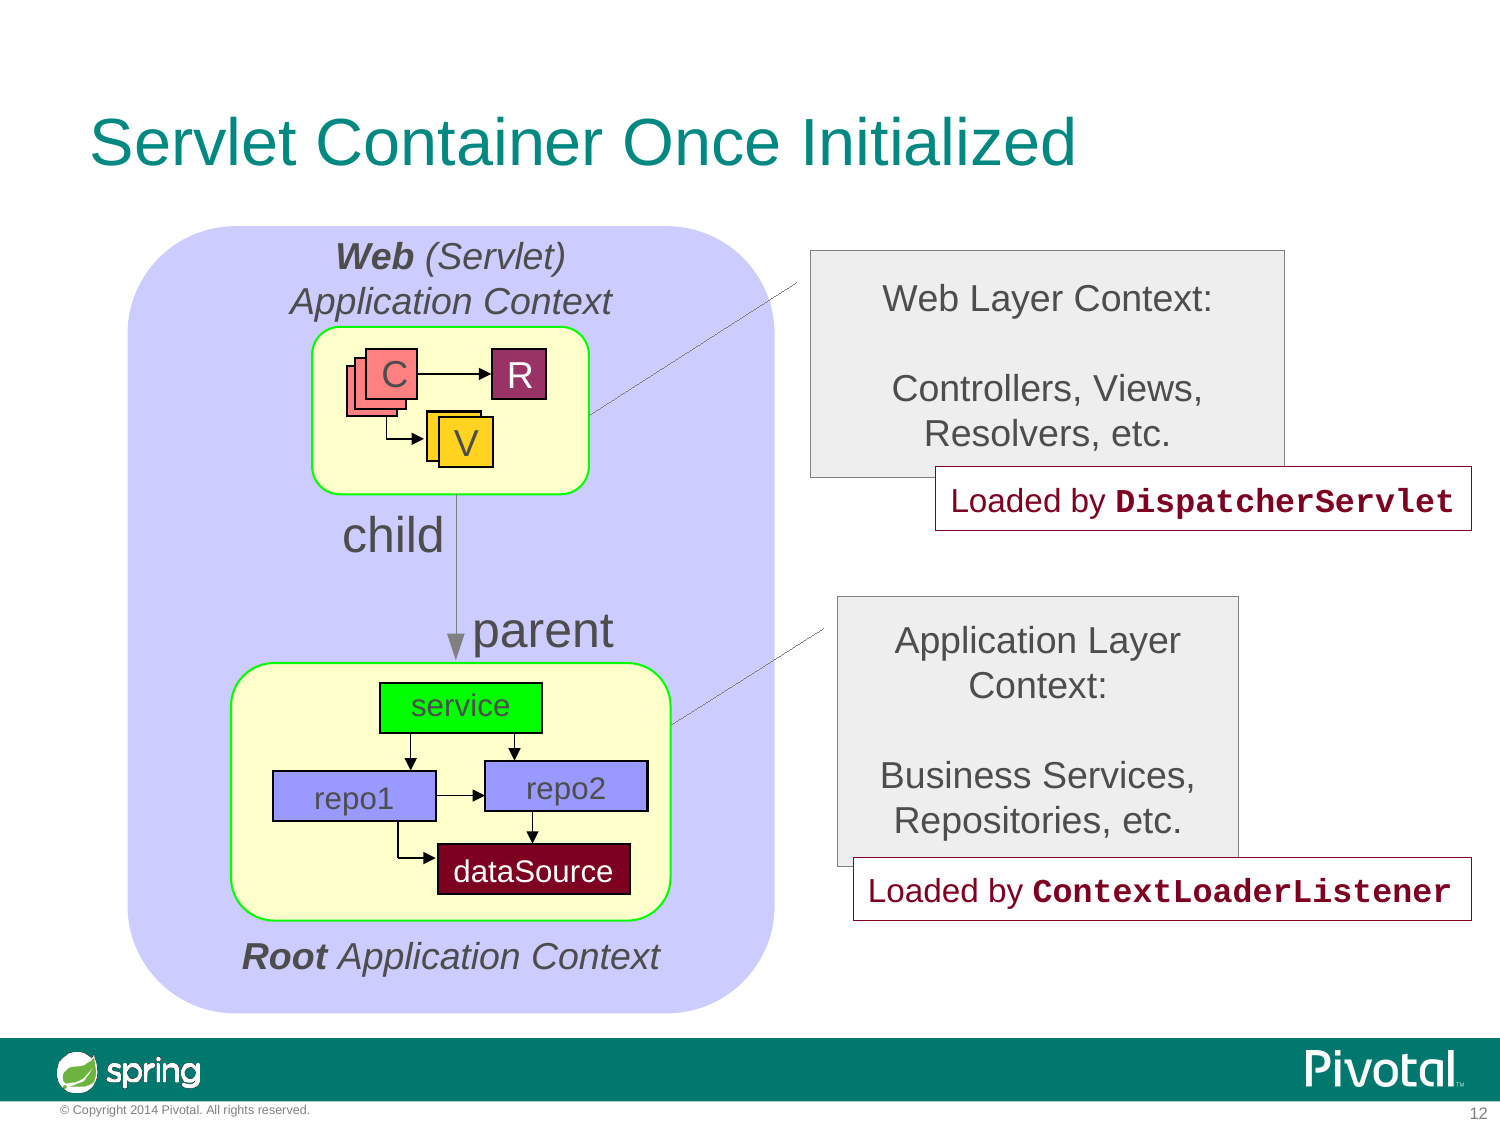

# Servlet Container Once Initialized
Web (Servlet)
Application Context
Web Layer Context:
Controllers, Views, Resolvers, etc.
C
R
C
C
V
V
Loaded by DispatcherServlet
child
parent
Application Layer Context:
Business Services, Repositories, etc.
service
repo2
repo1
dataSource
Loaded by ContextLoaderListener
Root Application Context